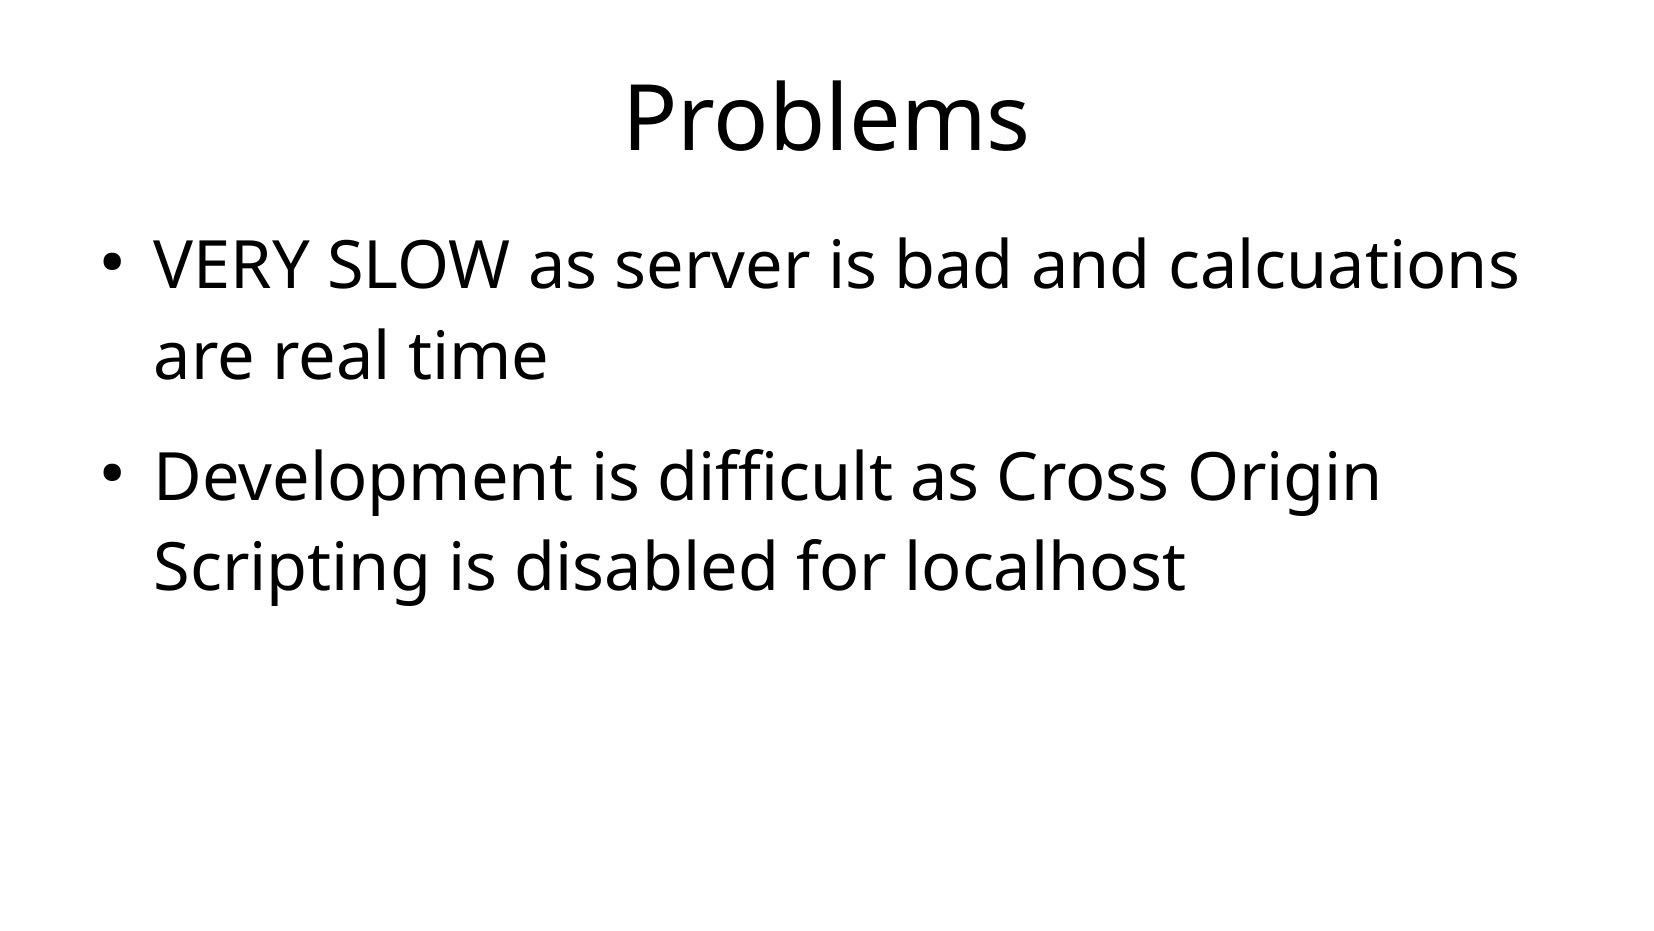

# Problems
VERY SLOW as server is bad and calcuations are real time
Development is difficult as Cross Origin Scripting is disabled for localhost